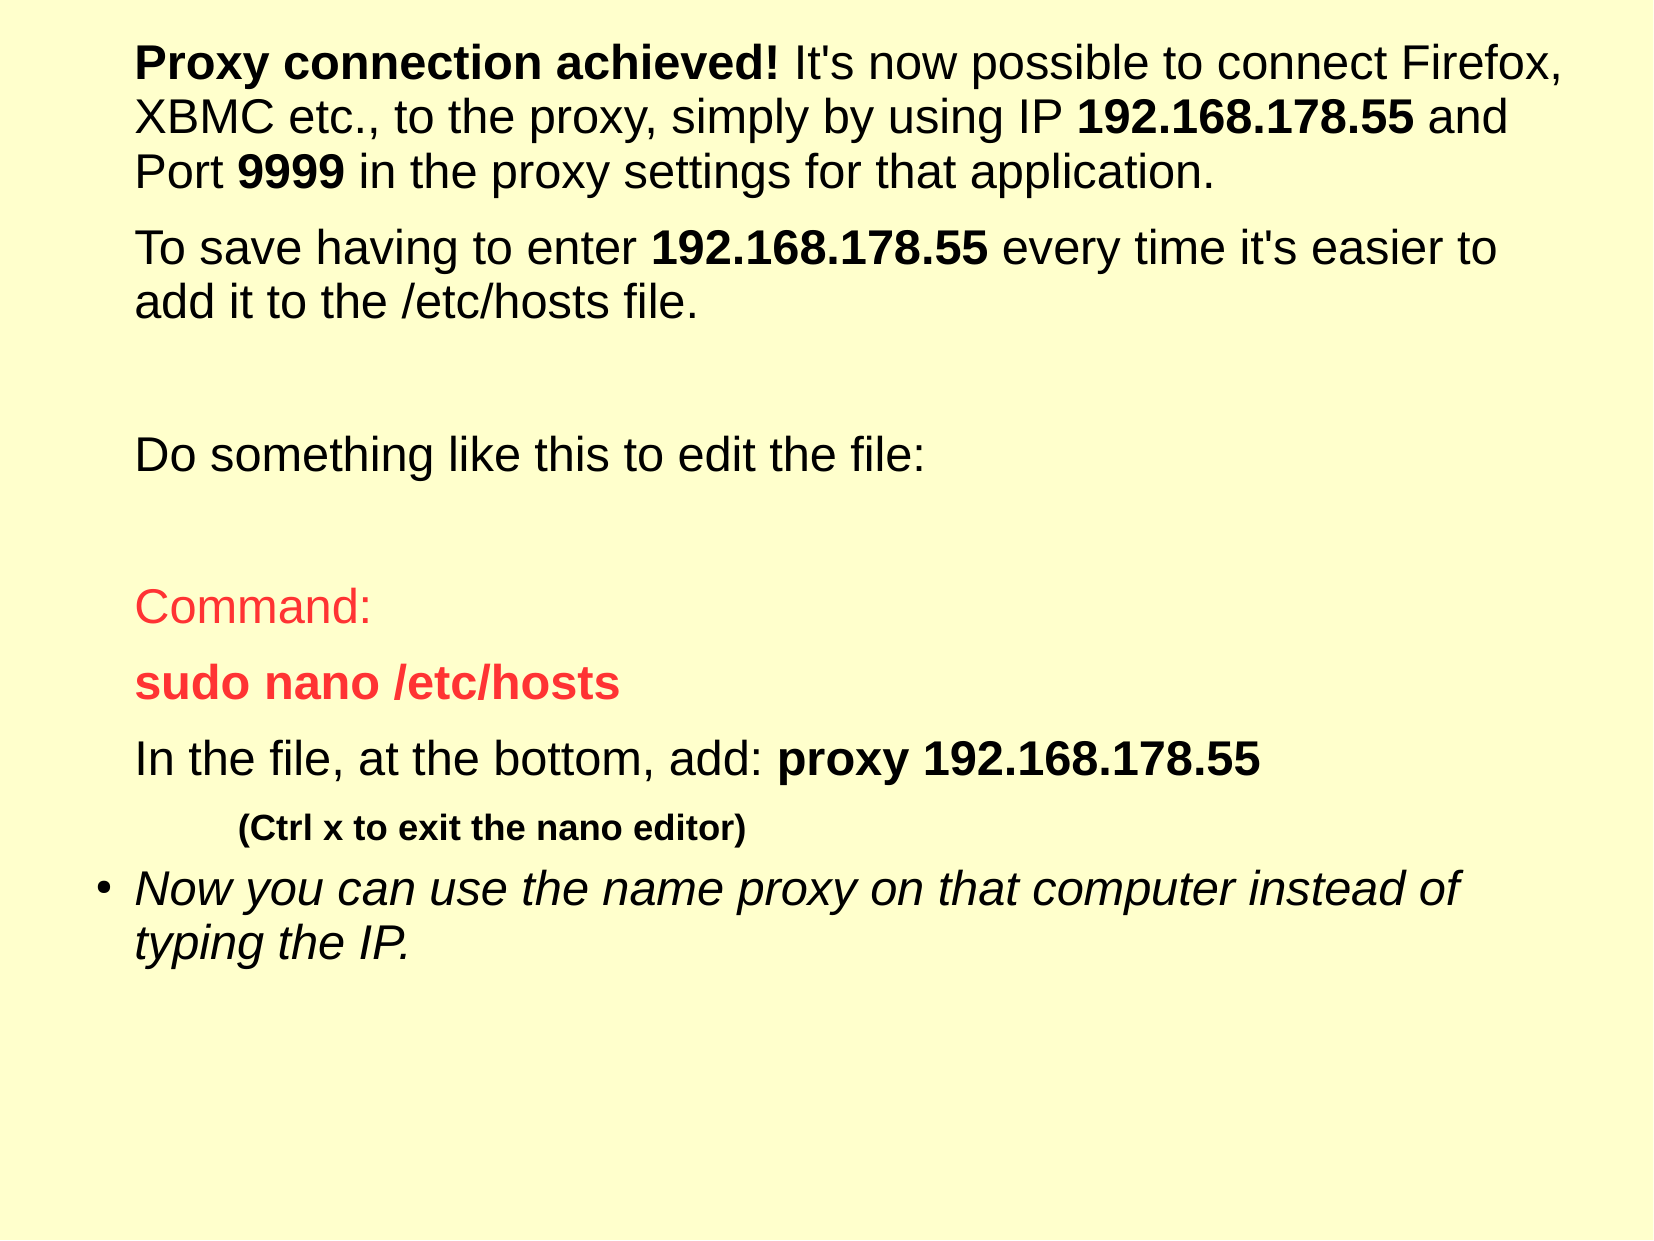

# Proxy connection achieved! It's now possible to connect Firefox, XBMC etc., to the proxy, simply by using IP 192.168.178.55 and Port 9999 in the proxy settings for that application.
To save having to enter 192.168.178.55 every time it's easier to add it to the /etc/hosts file.
Do something like this to edit the file:
Command:
sudo nano /etc/hosts
In the file, at the bottom, add: proxy 192.168.178.55
(Ctrl x to exit the nano editor)
Now you can use the name proxy on that computer instead of typing the IP.